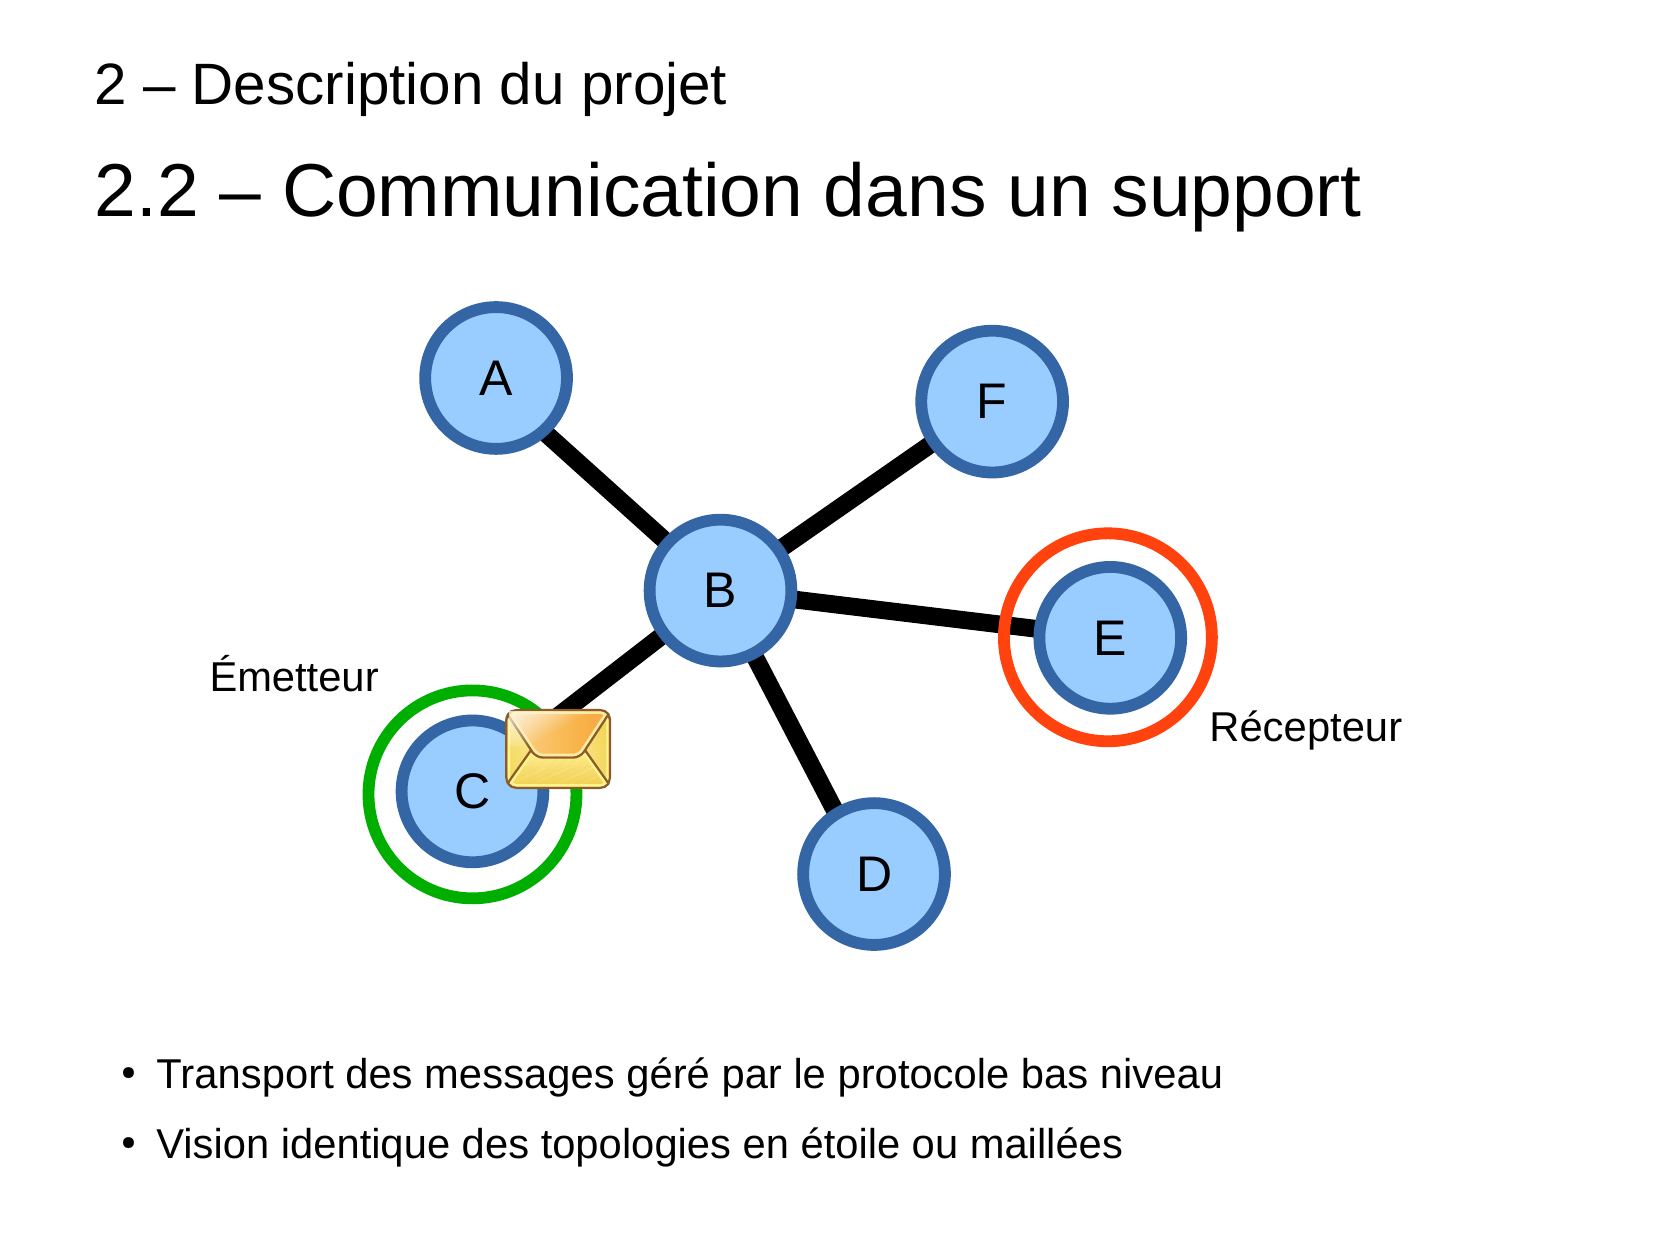

# 2 – Description du projet
2.2 – Communication dans un support
A
F
B
E
C
D
Émetteur
Récepteur
Transport des messages géré par le protocole bas niveau
Vision identique des topologies en étoile ou maillées